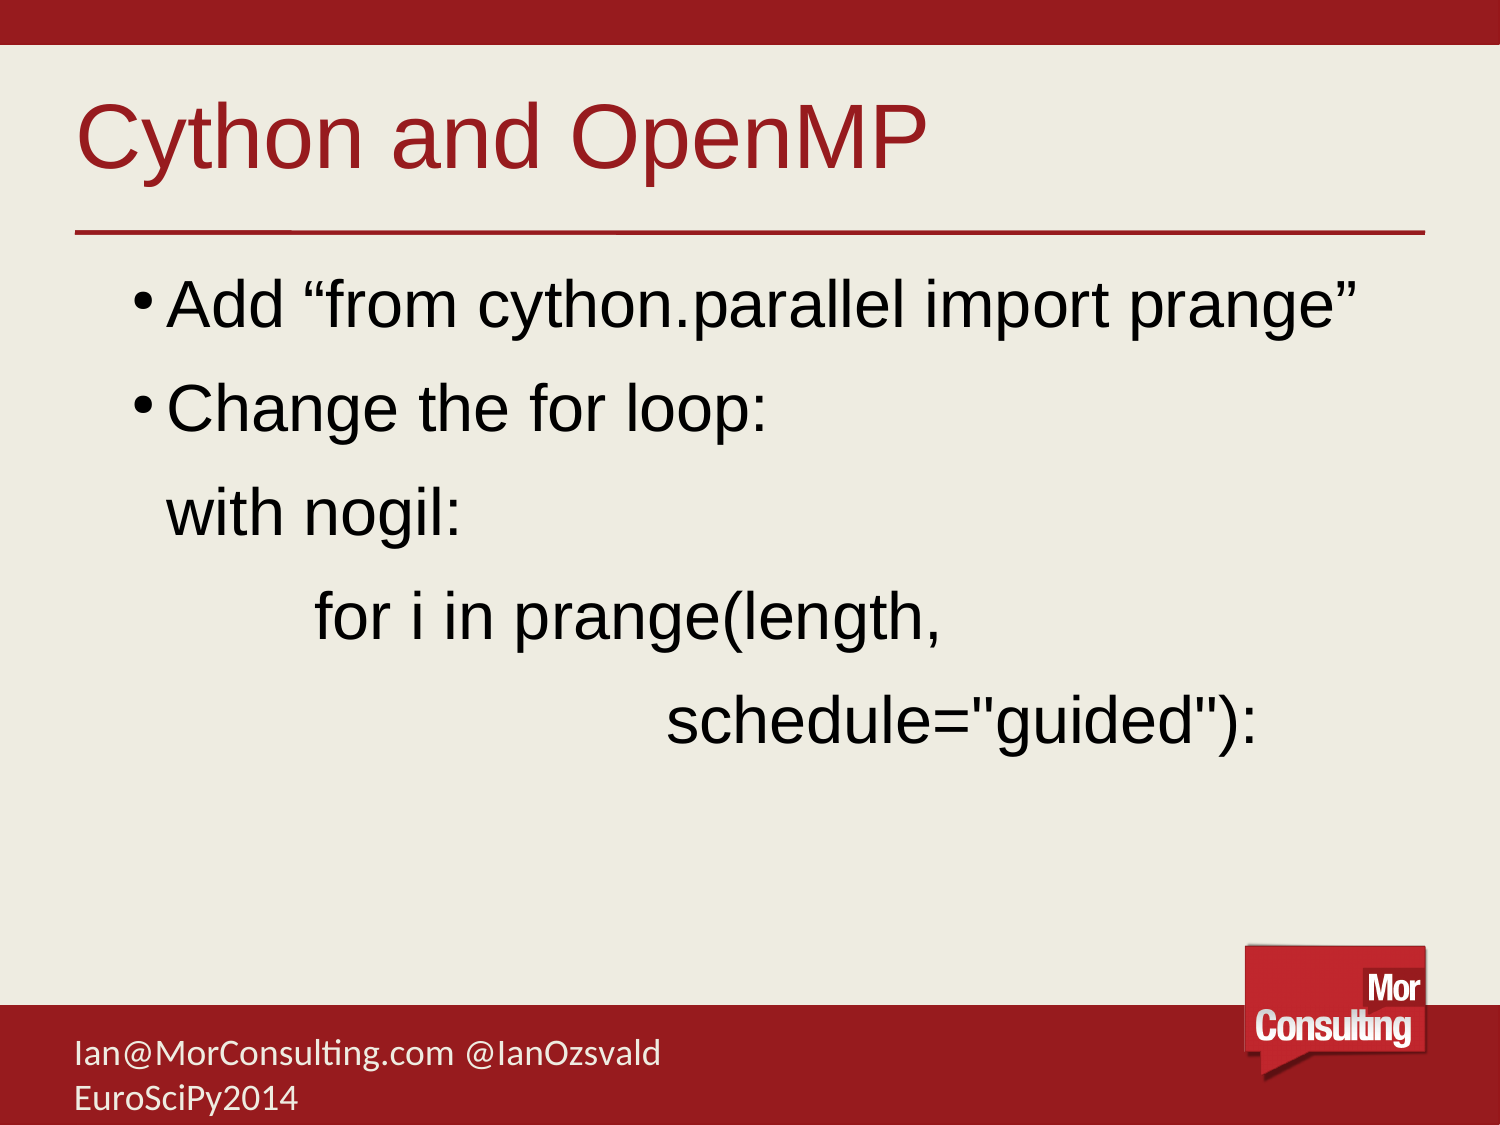

# Cython and OpenMP
Add “from cython.parallel import prange”
Change the for loop:
with nogil:
 for i in prange(length,
 schedule="guided"):